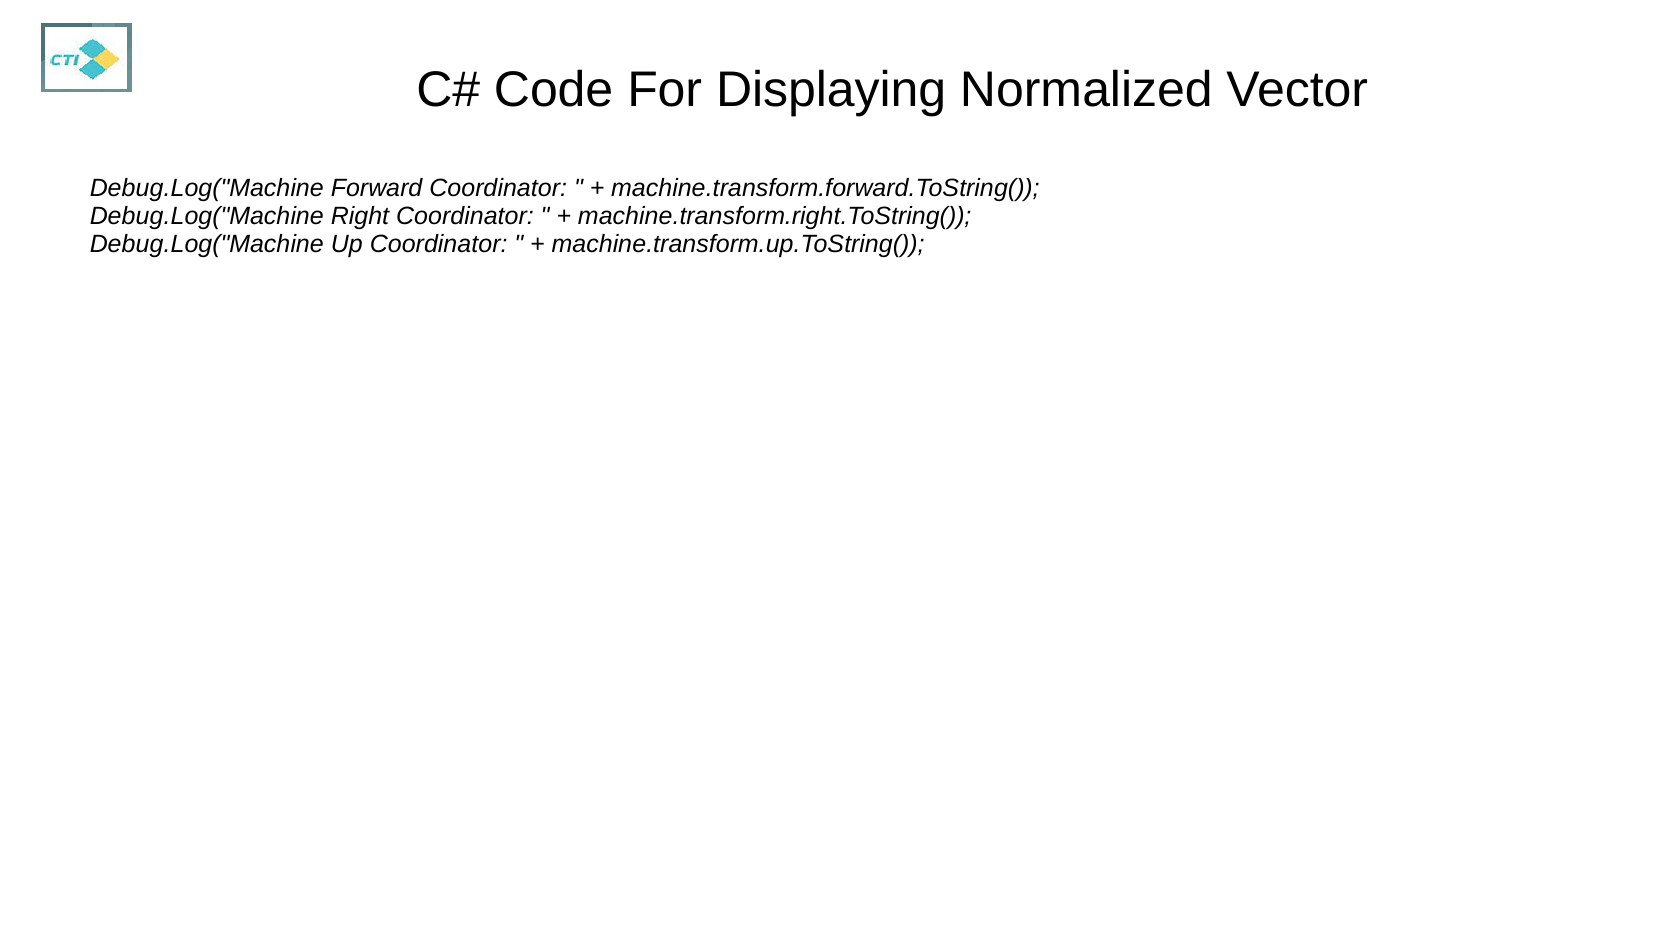

C# Code For Displaying Normalized Vector
Debug.Log("Machine Forward Coordinator: " + machine.transform.forward.ToString());
Debug.Log("Machine Right Coordinator: " + machine.transform.right.ToString());
Debug.Log("Machine Up Coordinator: " + machine.transform.up.ToString());